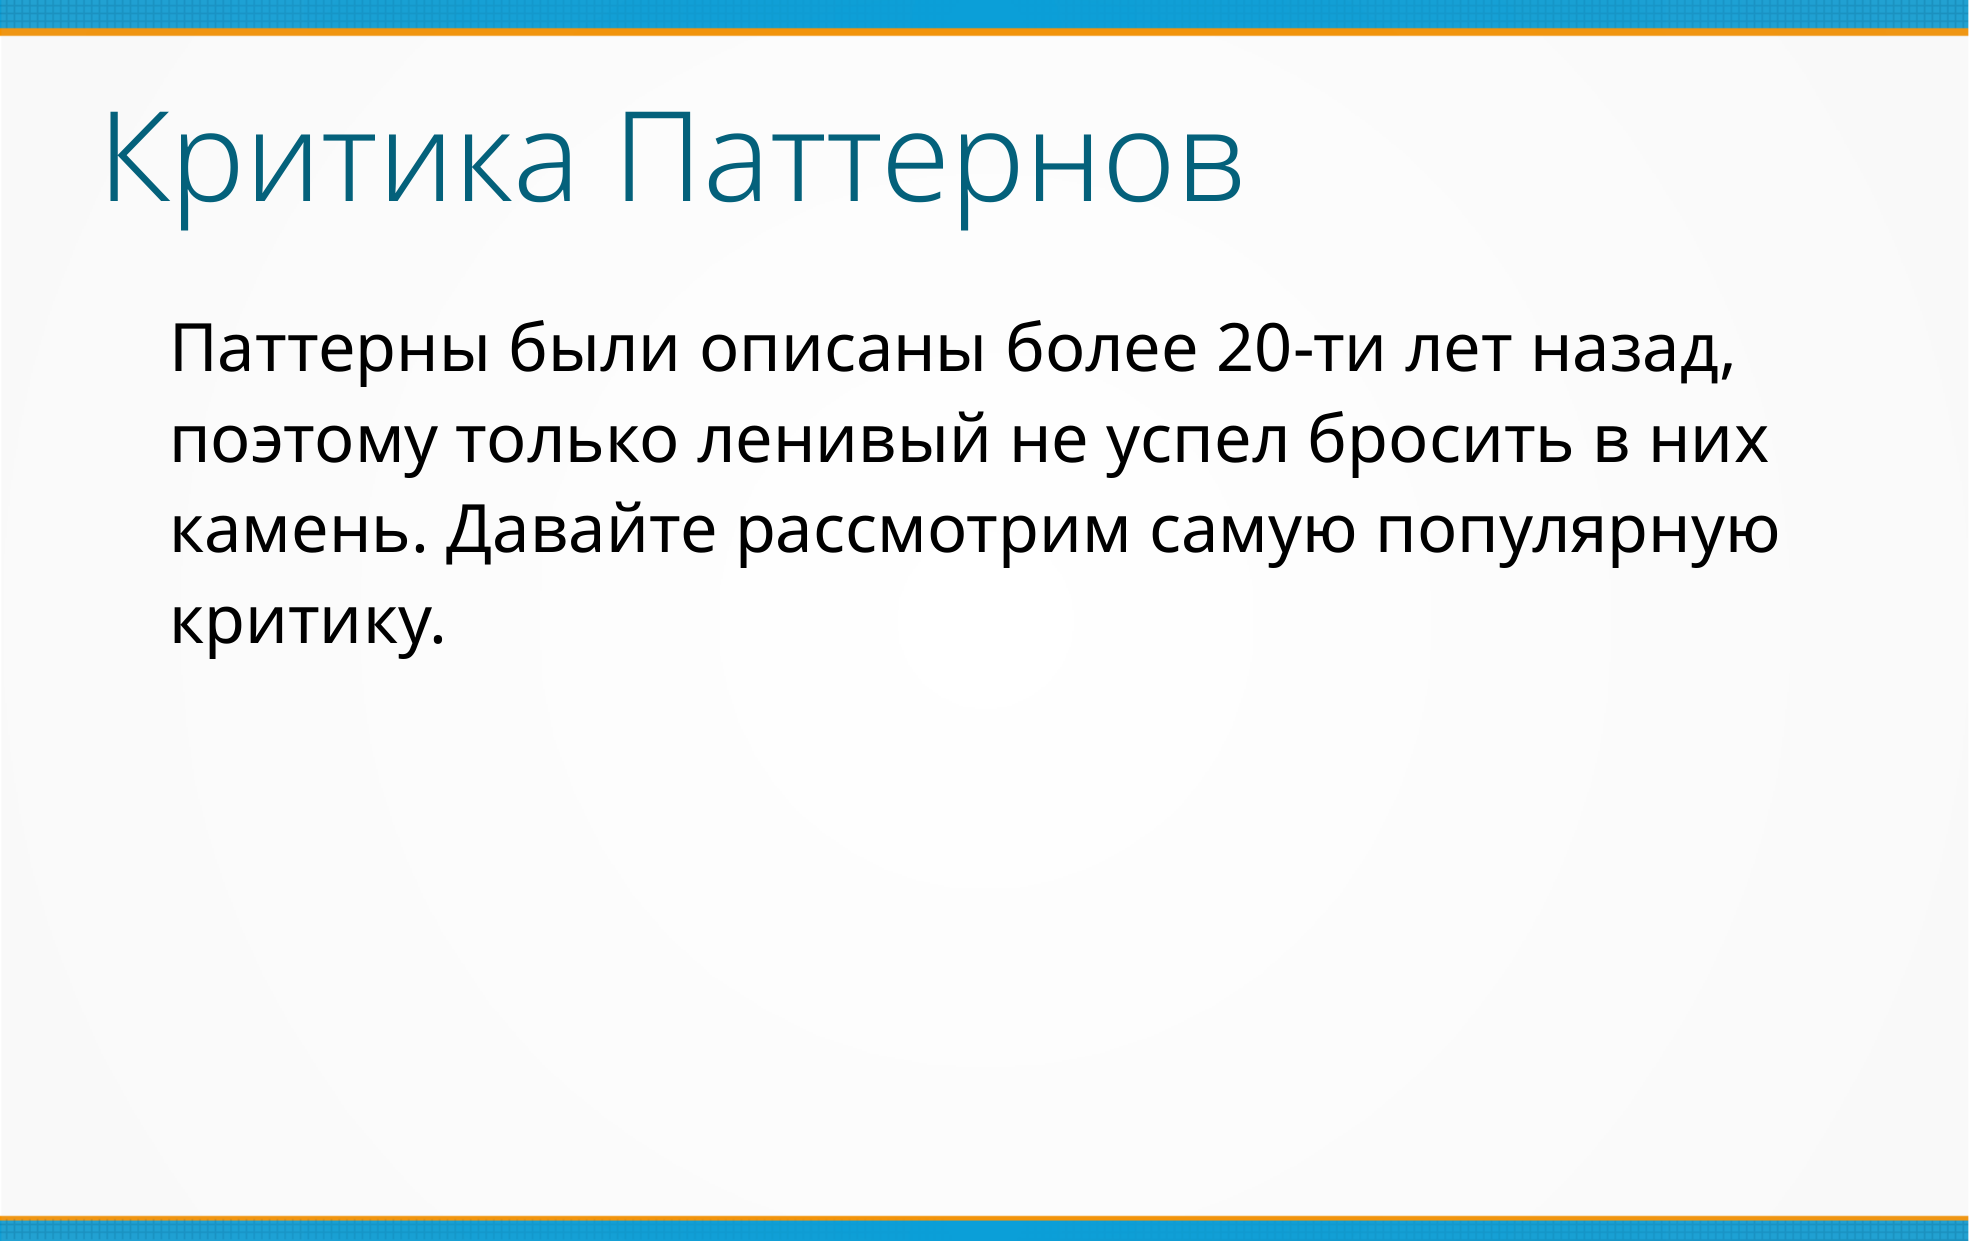

# Критика Паттернов
Паттерны были описаны более 20-ти лет назад, поэтому только ленивый не успел бросить в них камень. Давайте рассмотрим самую популярную критику.